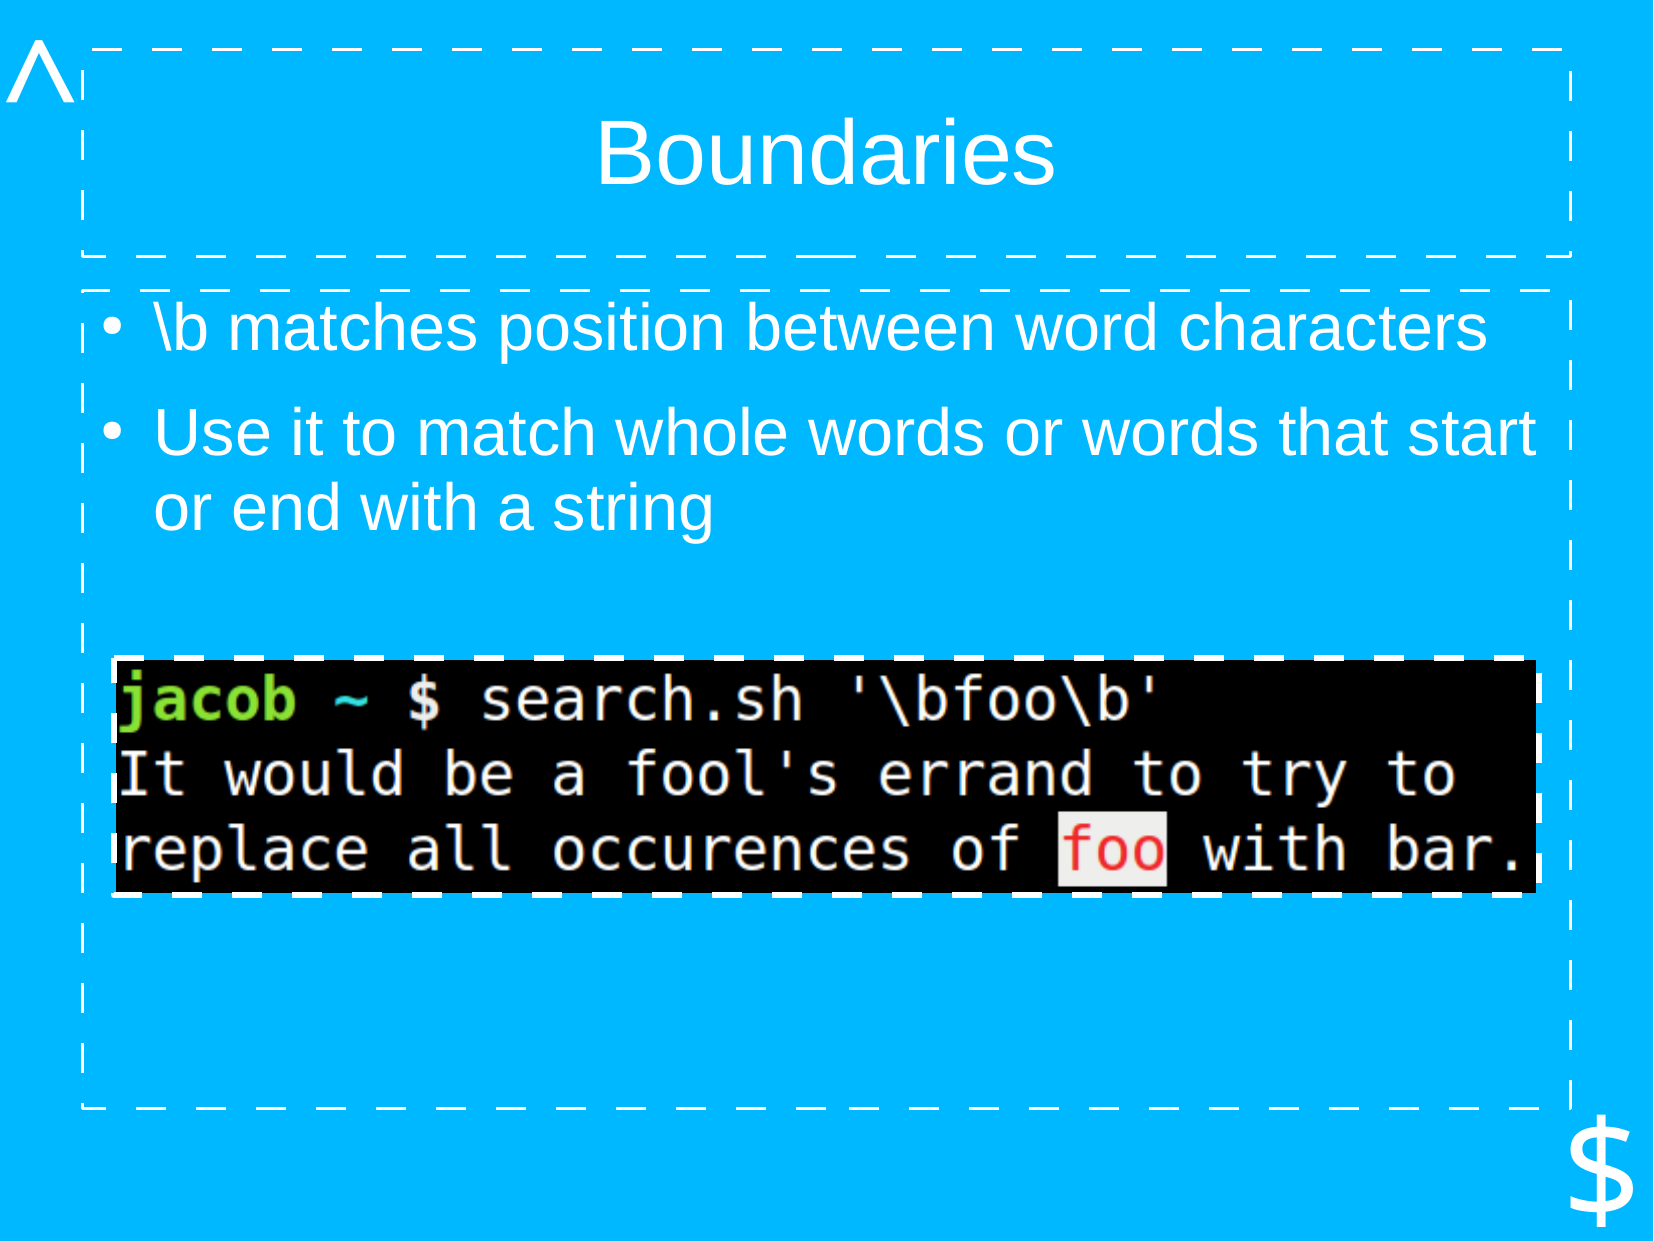

# Boundaries
\b matches position between word characters
Use it to match whole words or words that start or end with a string